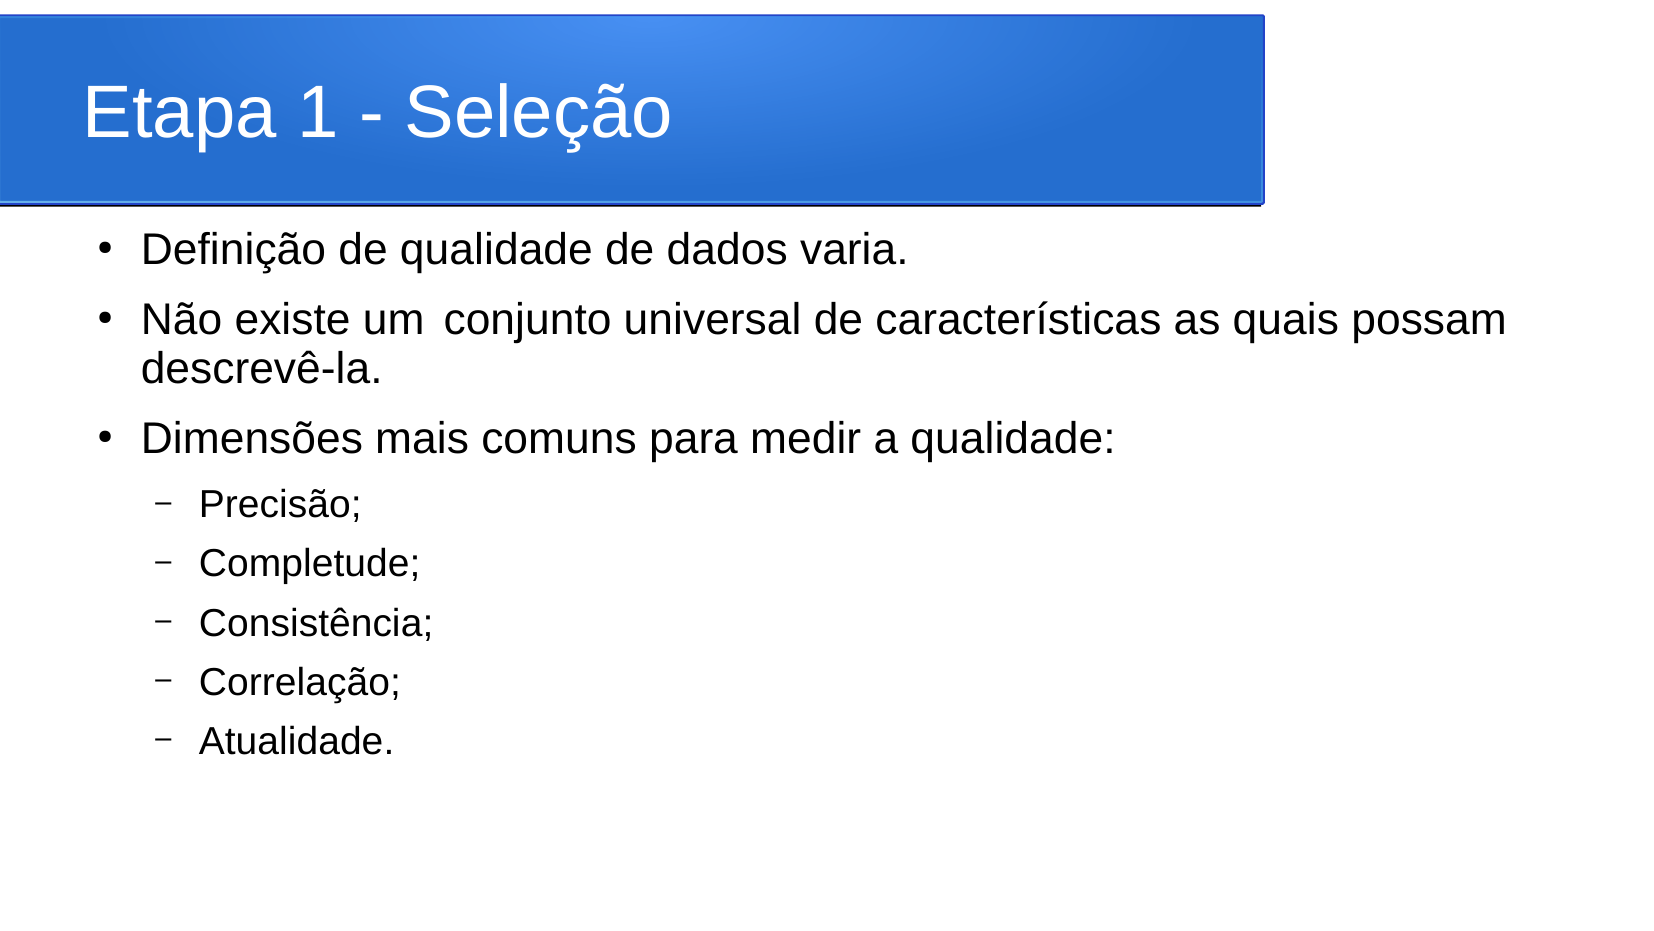

# Etapa 1 - Seleção
Definição de qualidade de dados varia.
Não existe um 	conjunto universal de características as quais possam descrevê-la.
Dimensões mais comuns para medir a qualidade:
Precisão;
Completude;
Consistência;
Correlação;
Atualidade.